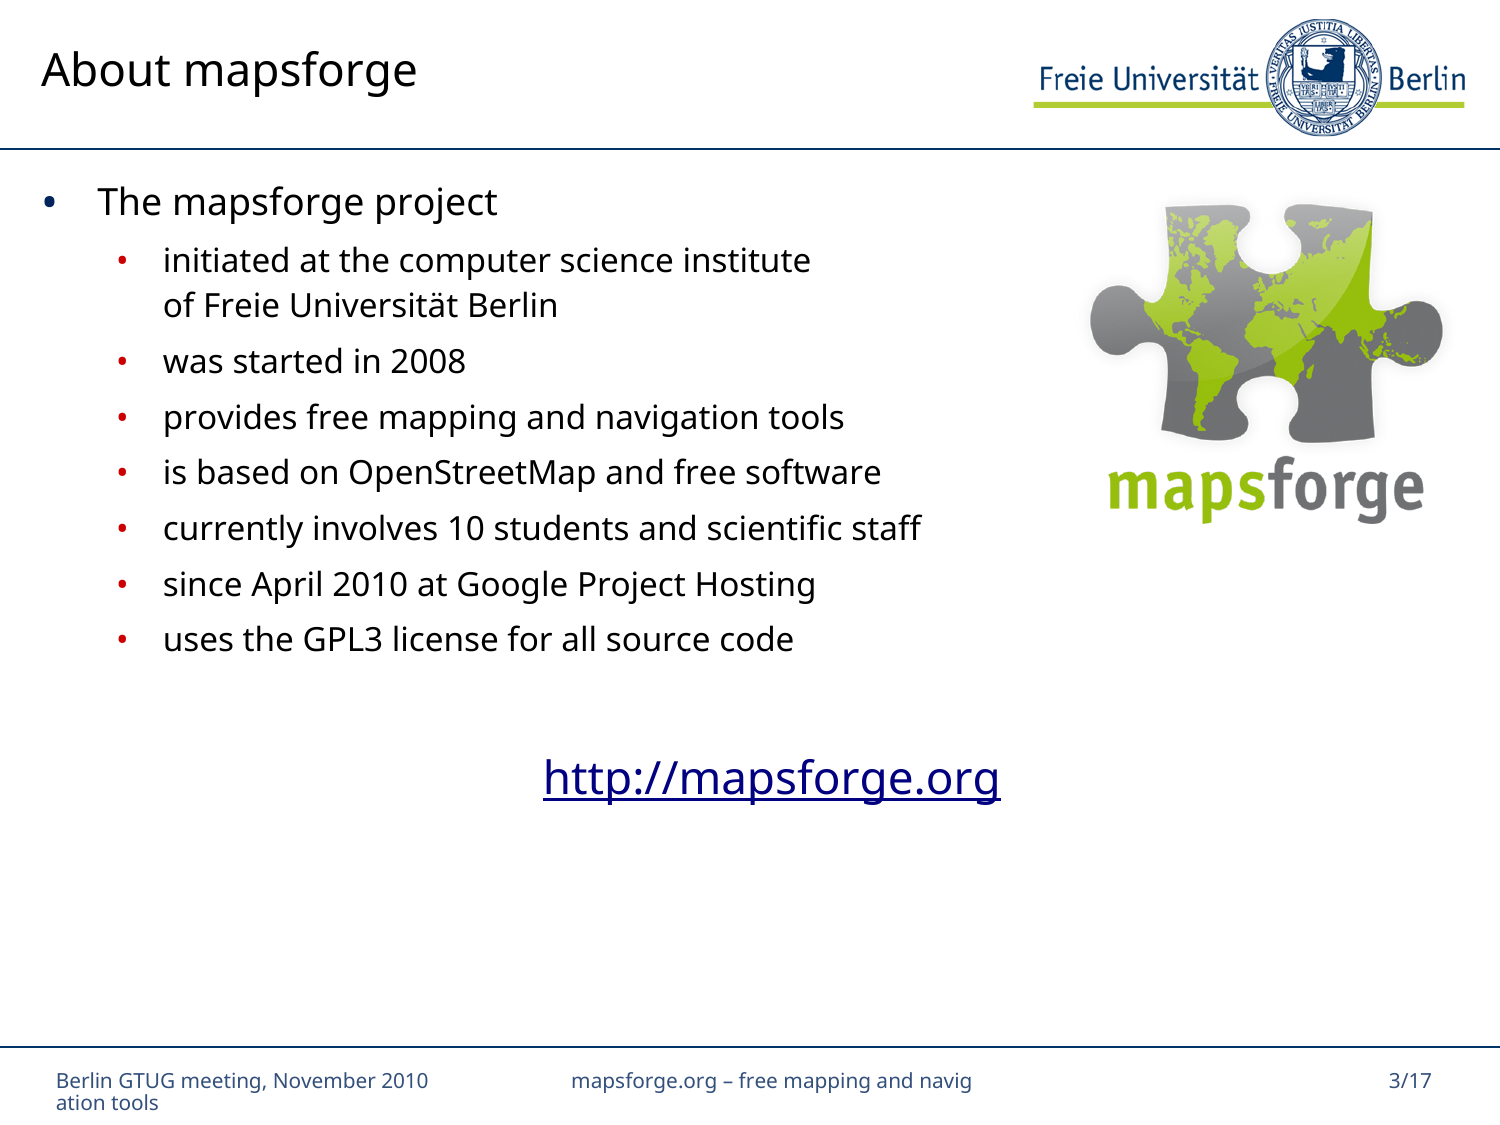

# About mapsforge
The mapsforge project
initiated at the computer science institute
of Freie Universität Berlin
was started in 2008
provides free mapping and navigation tools
is based on OpenStreetMap and free software
currently involves 10 students and scientific staff
since April 2010 at Google Project Hosting
uses the GPL3 license for all source code
http://mapsforge.org
Berlin GTUG meeting, November 2010 mapsforge.org – free mapping and navigation tools
3